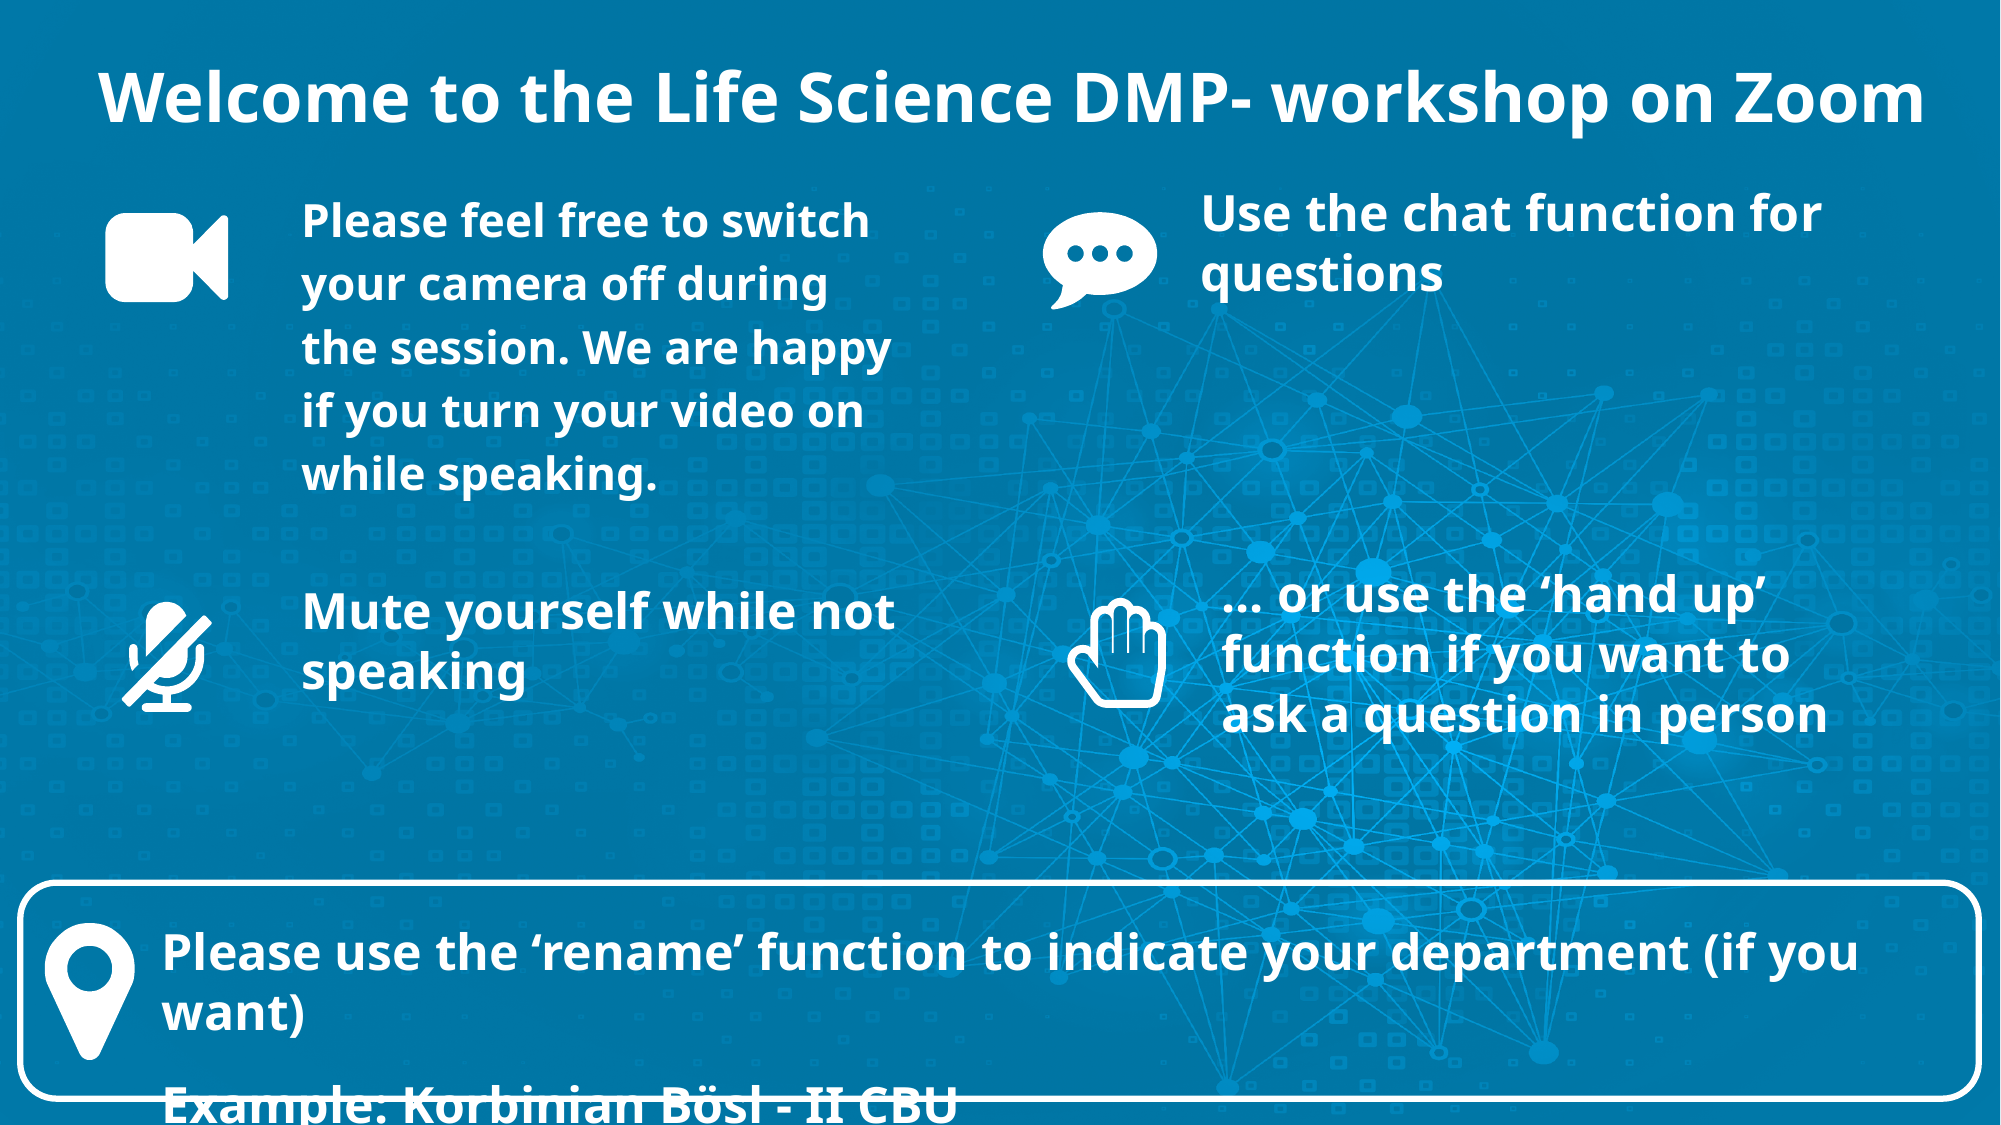

# Welcome to the Life Science DMP- workshop on Zoom
Use the chat function for questions
Please feel free to switch your camera off during the session. We are happy if you turn your video on while speaking.
... or use the ‘hand up’ function if you want to ask a question in person
Mute yourself while not speaking
Please use the ‘rename’ function to indicate your department (if you want)
Example: Korbinian Bösl - II CBU